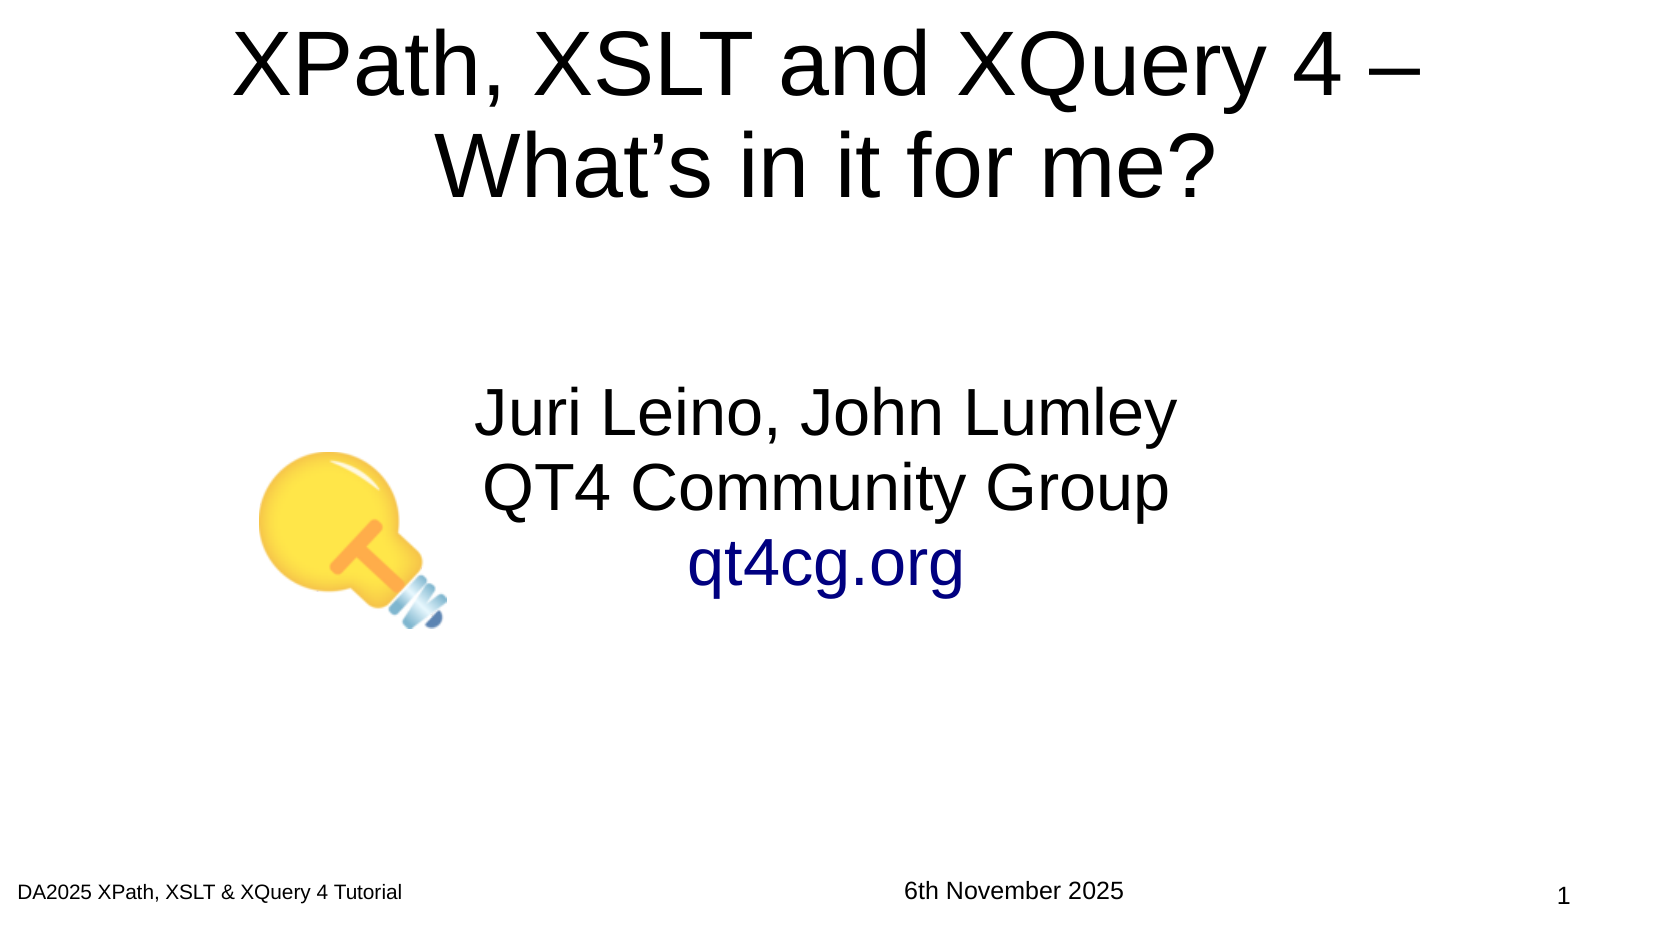

# XPath, XSLT and XQuery 4 – What’s in it for me?
Juri Leino, John Lumley
QT4 Community Group
qt4cg.org
6th November 2025
DA2025 XPath, XSLT & XQuery 4 Tutorial
1